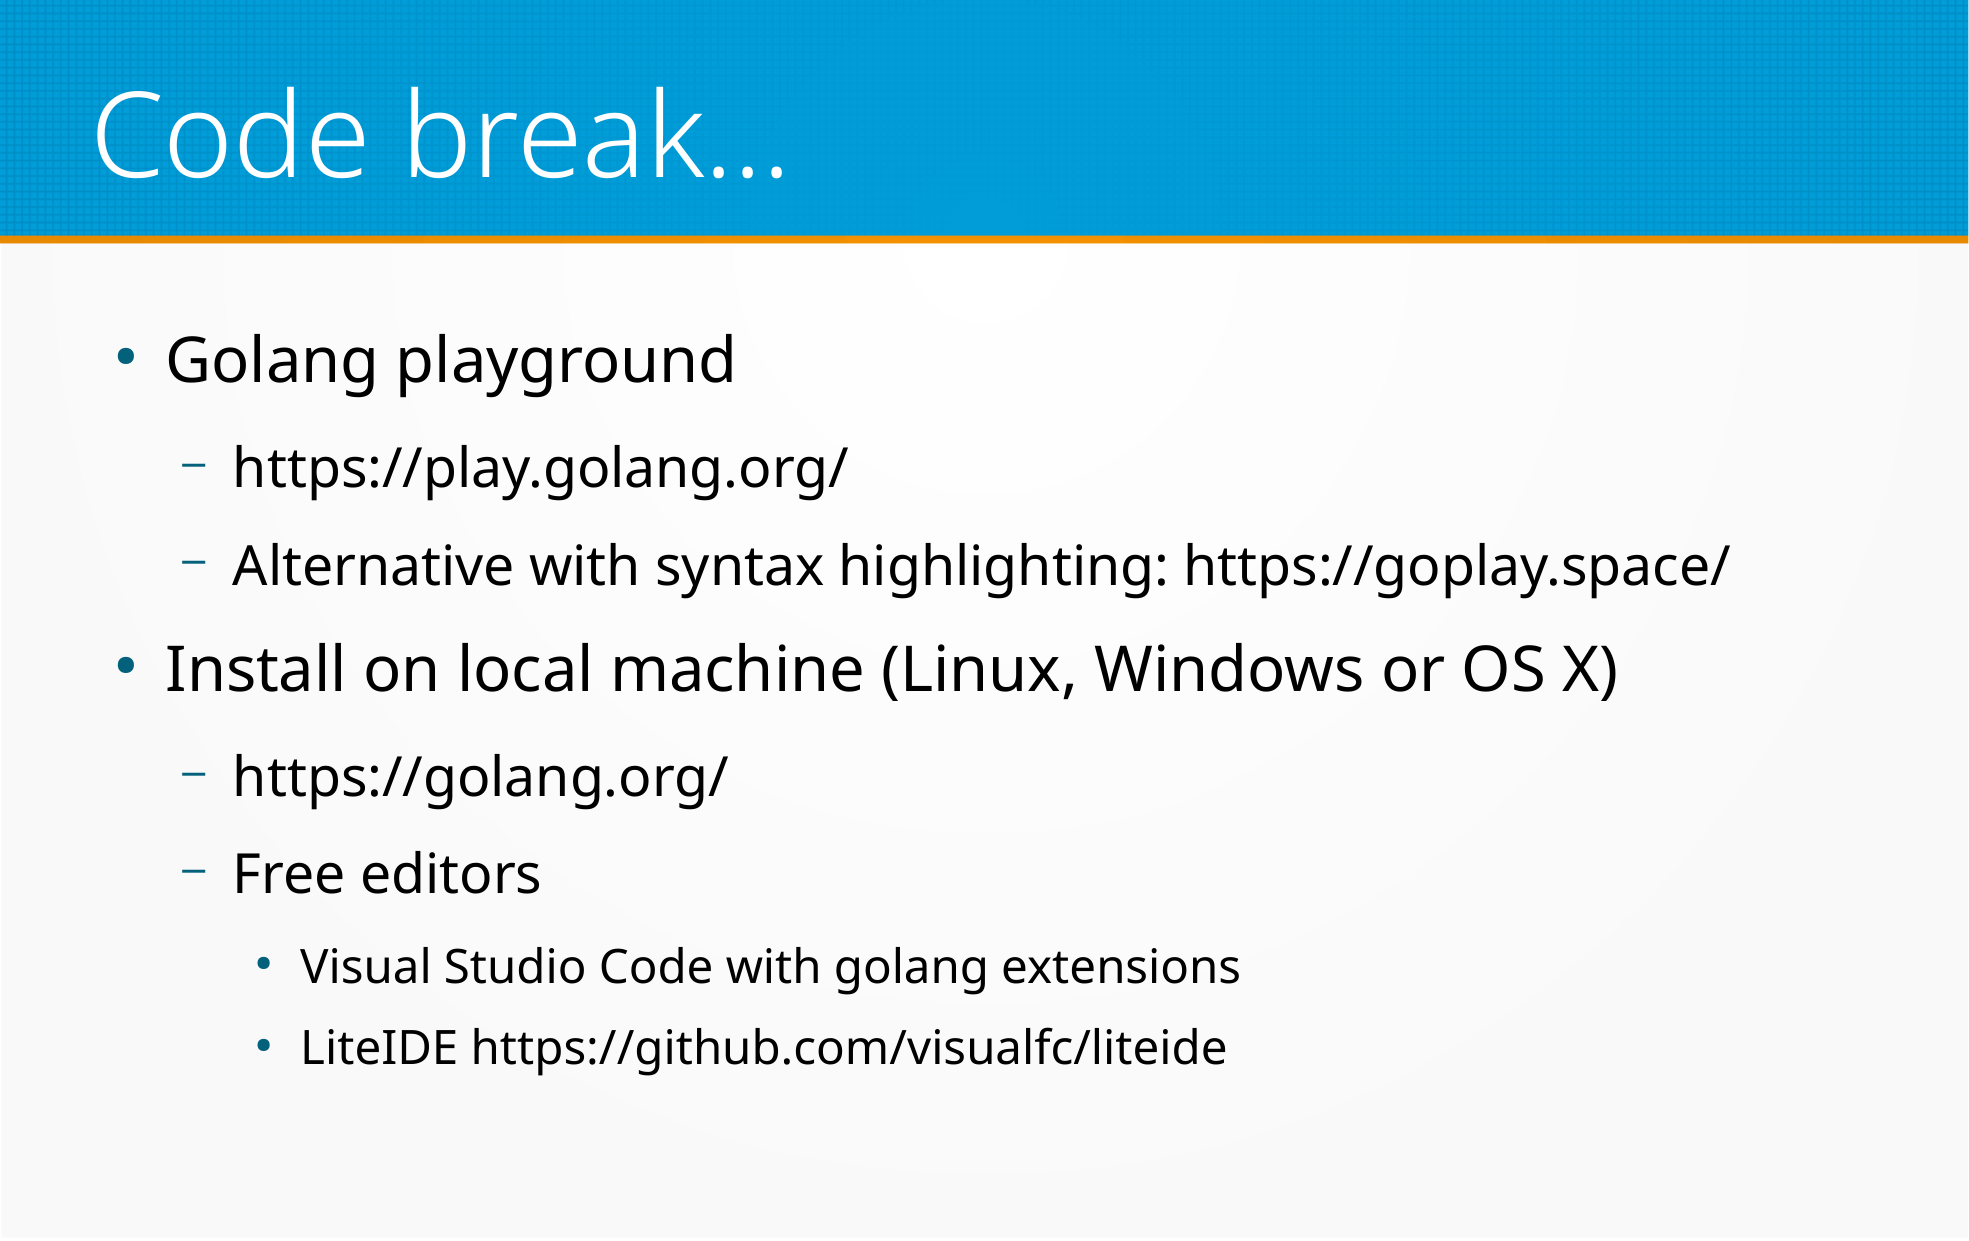

# Code break...
Golang playground
https://play.golang.org/
Alternative with syntax highlighting: https://goplay.space/
Install on local machine (Linux, Windows or OS X)
https://golang.org/
Free editors
Visual Studio Code with golang extensions
LiteIDE https://github.com/visualfc/liteide